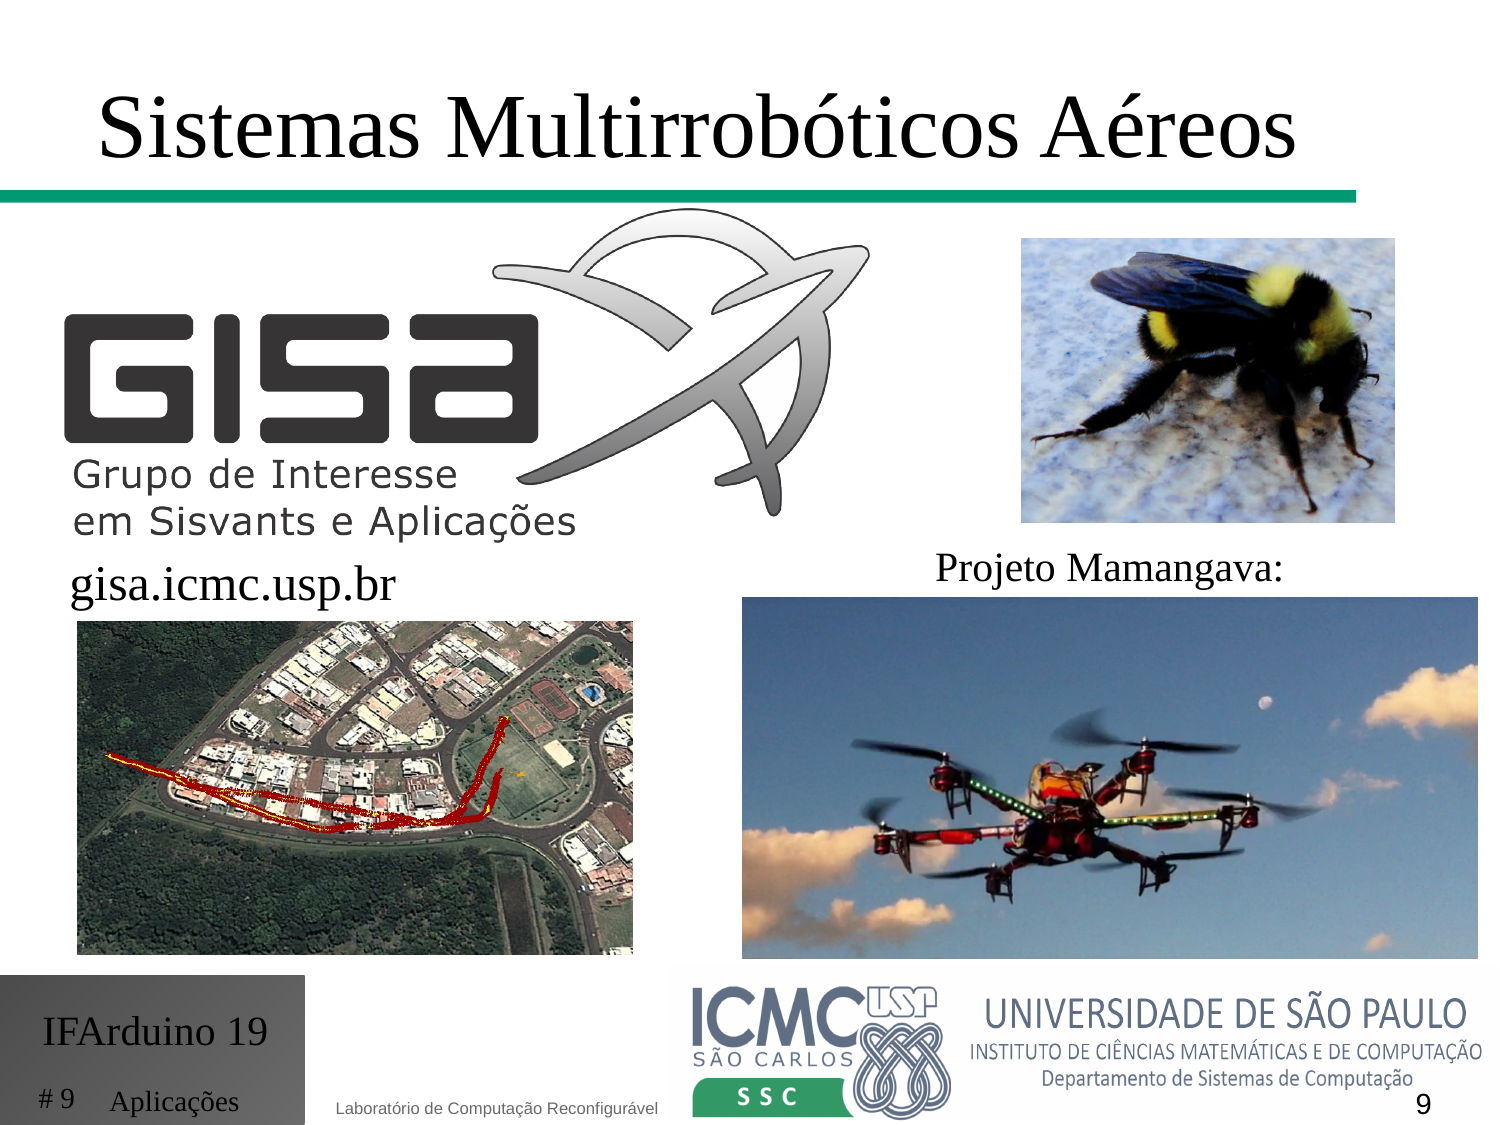

Sistemas Multirrobóticos Aéreos
Projeto Mamangava:
gisa.icmc.usp.br
Aplicações